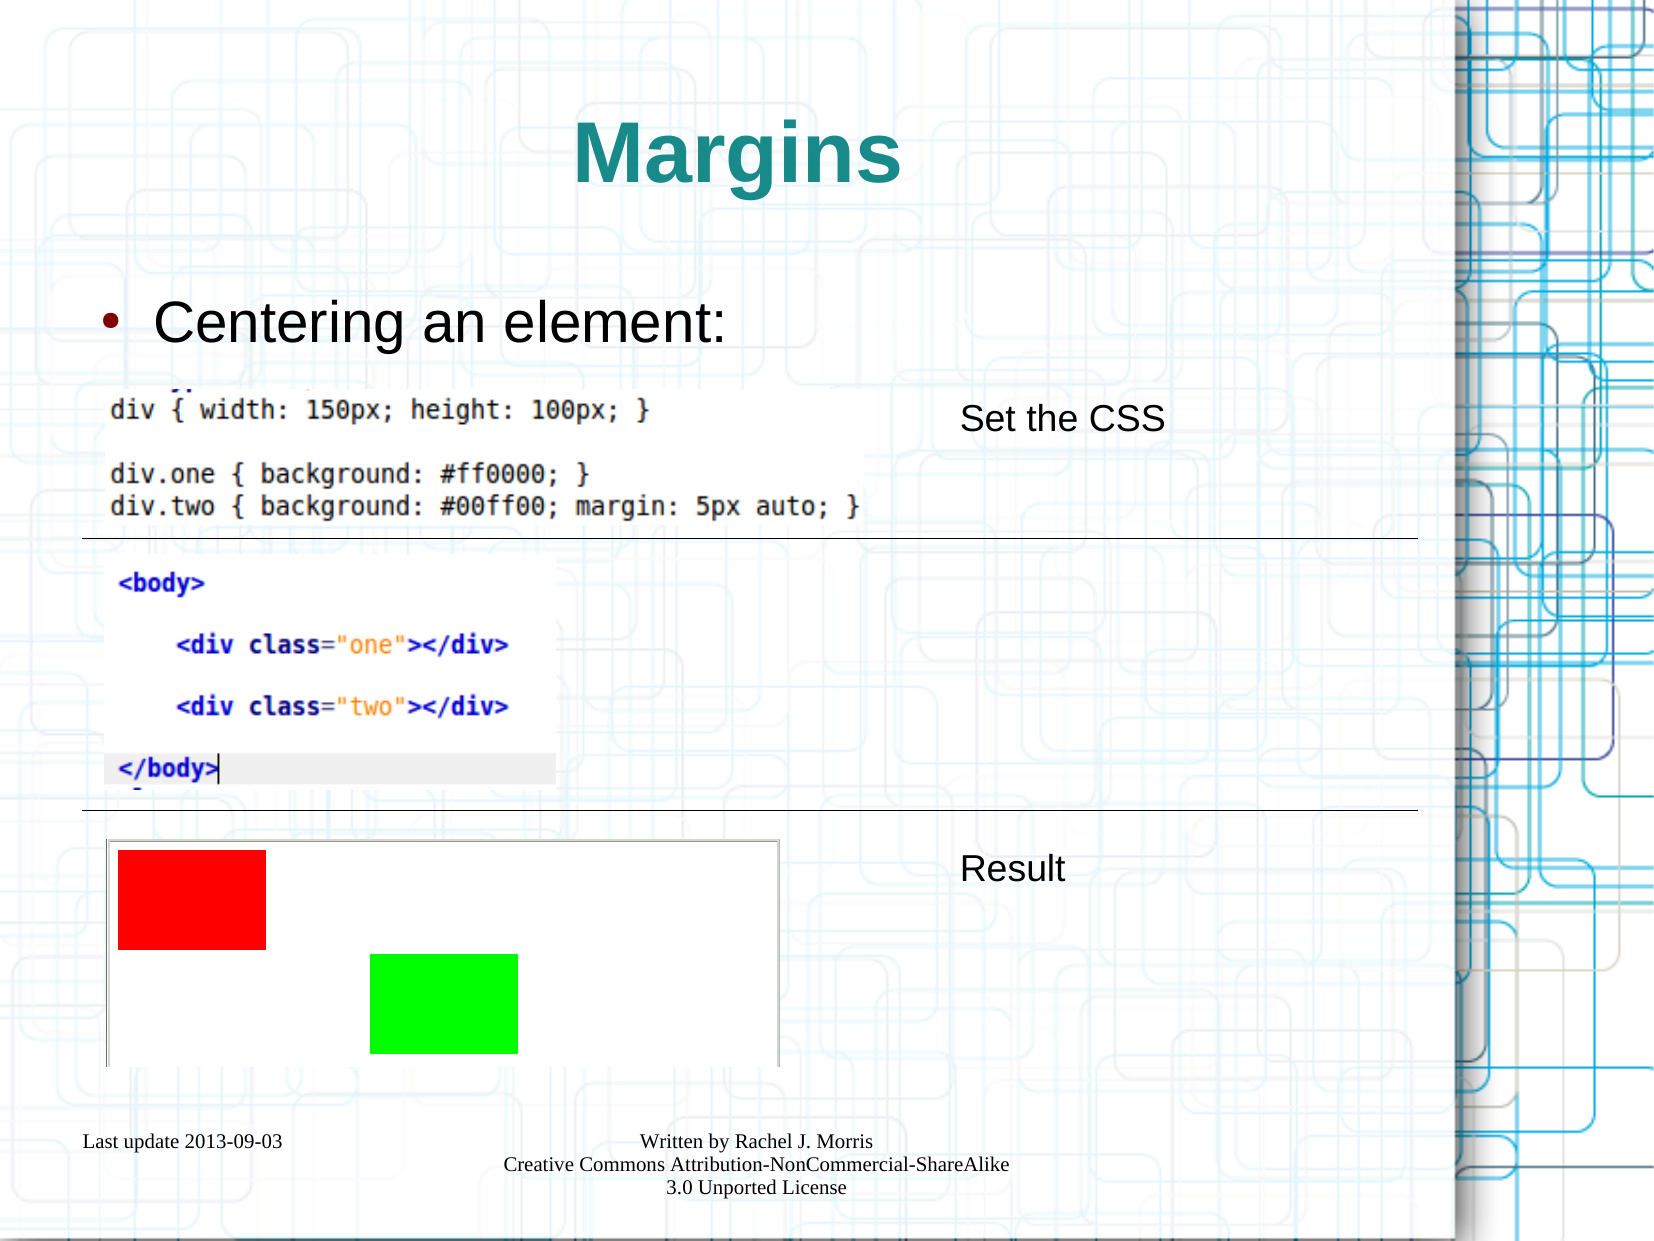

# Margins
Centering an element:
Set the CSS
Result